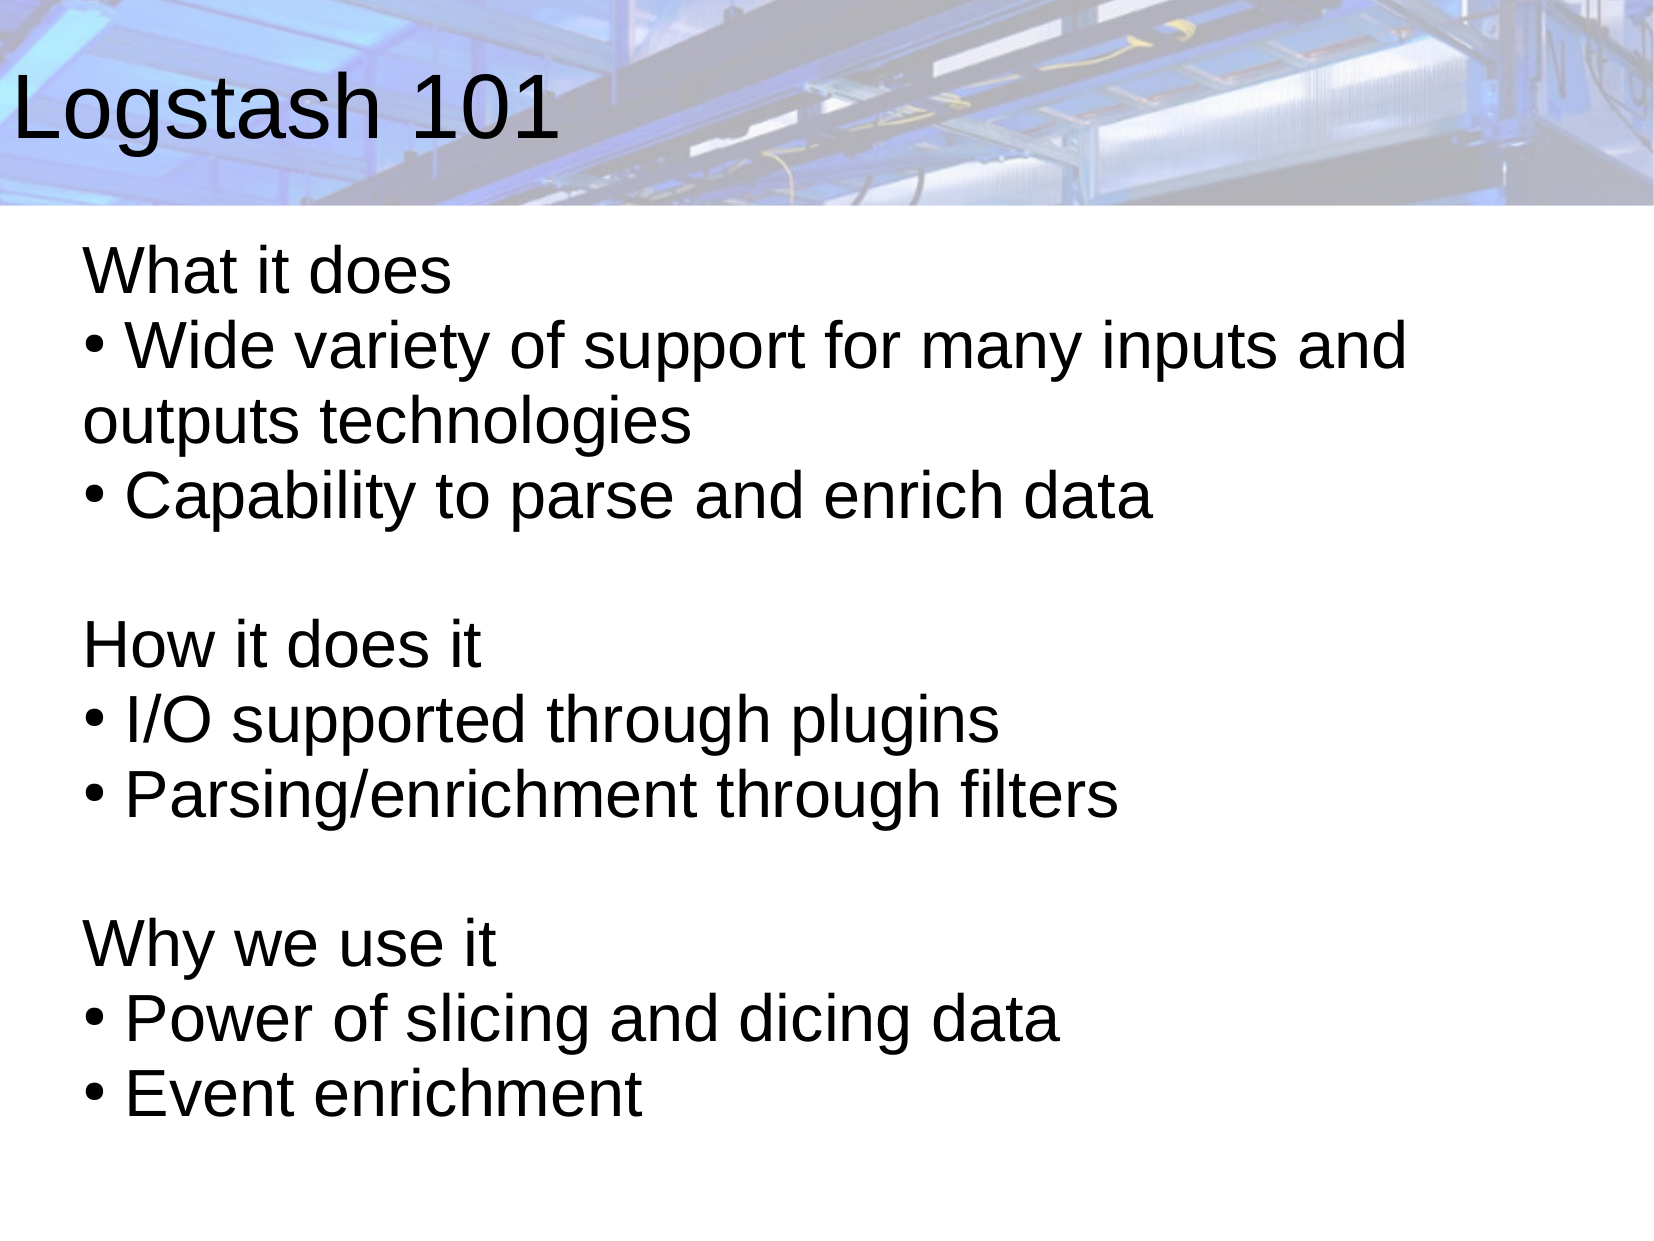

# Logstash 101
What it does
 Wide variety of support for many inputs and outputs technologies
 Capability to parse and enrich data
How it does it
 I/O supported through plugins
 Parsing/enrichment through filters
Why we use it
 Power of slicing and dicing data
 Event enrichment